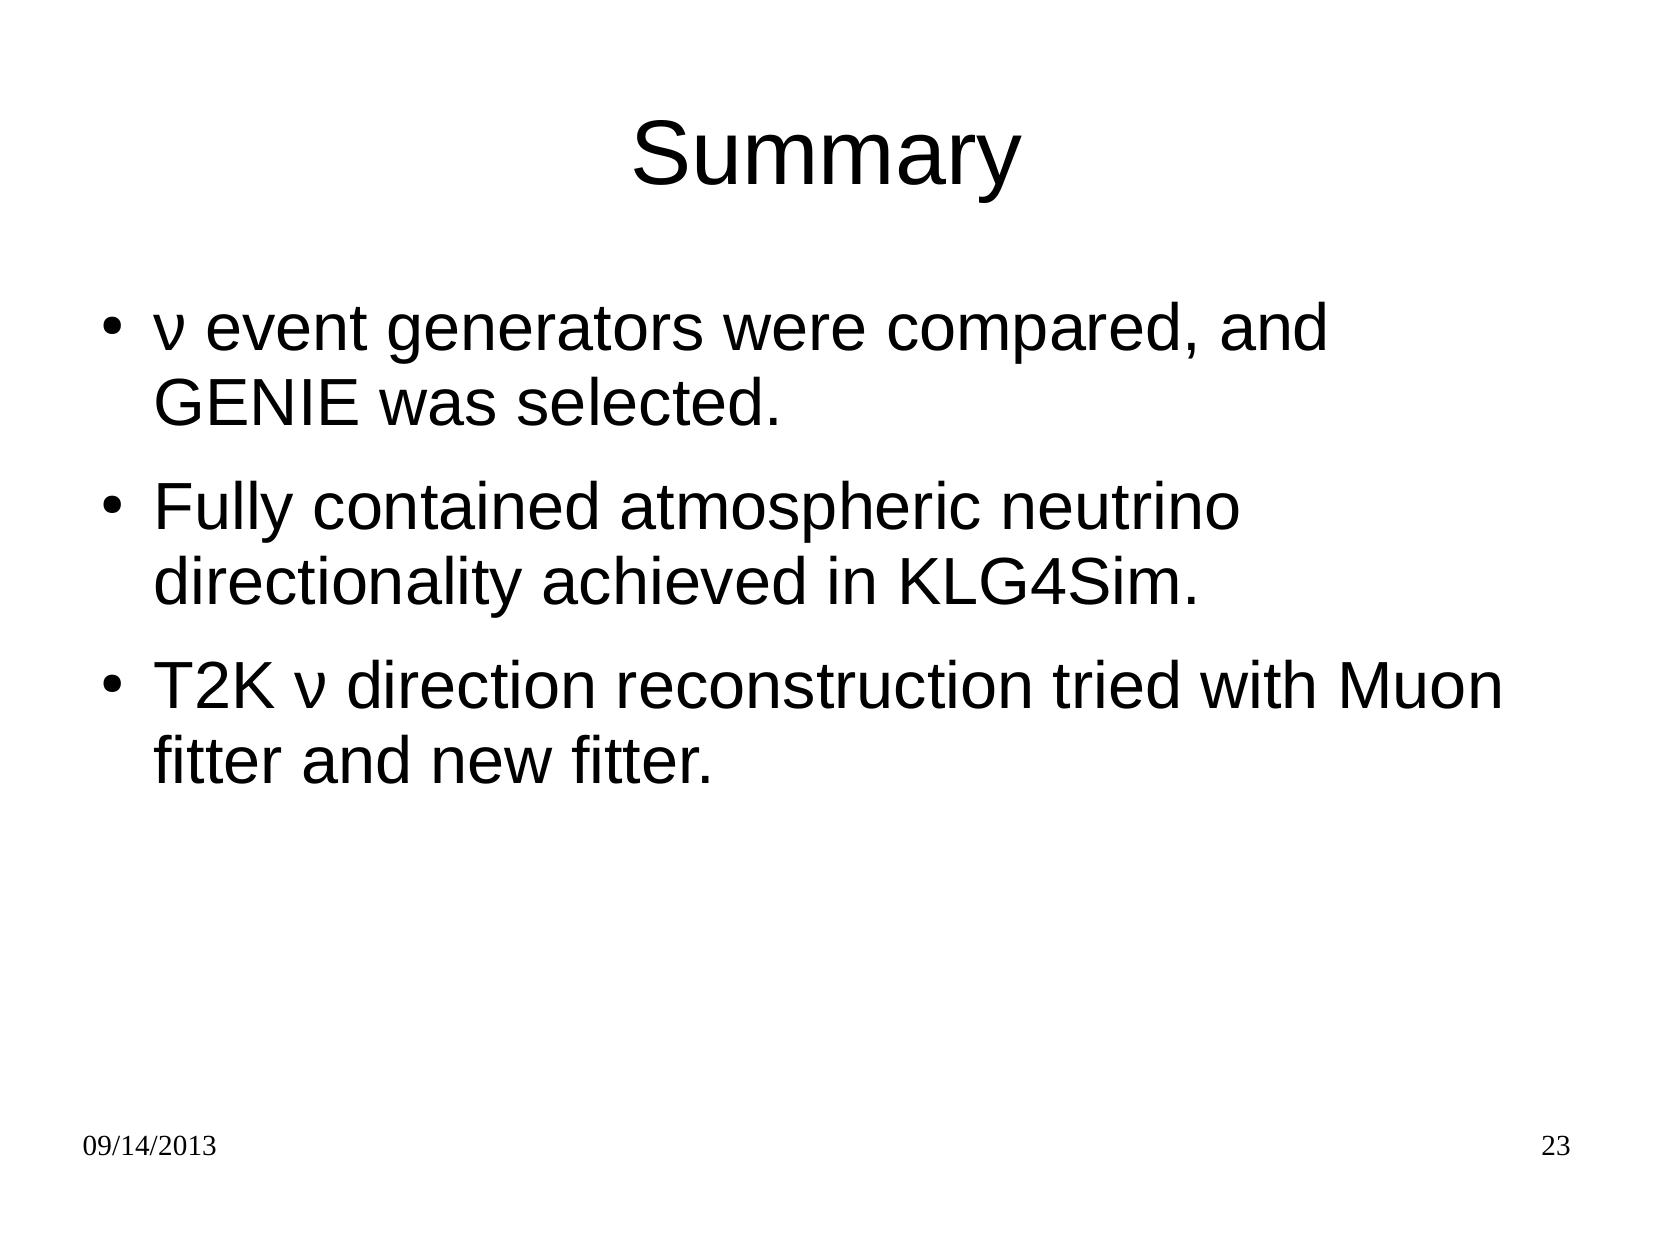

# Summary
ν event generators were compared, and GENIE was selected.
Fully contained atmospheric neutrino directionality achieved in KLG4Sim.
T2K ν direction reconstruction tried with Muon fitter and new fitter.
09/14/2013
23